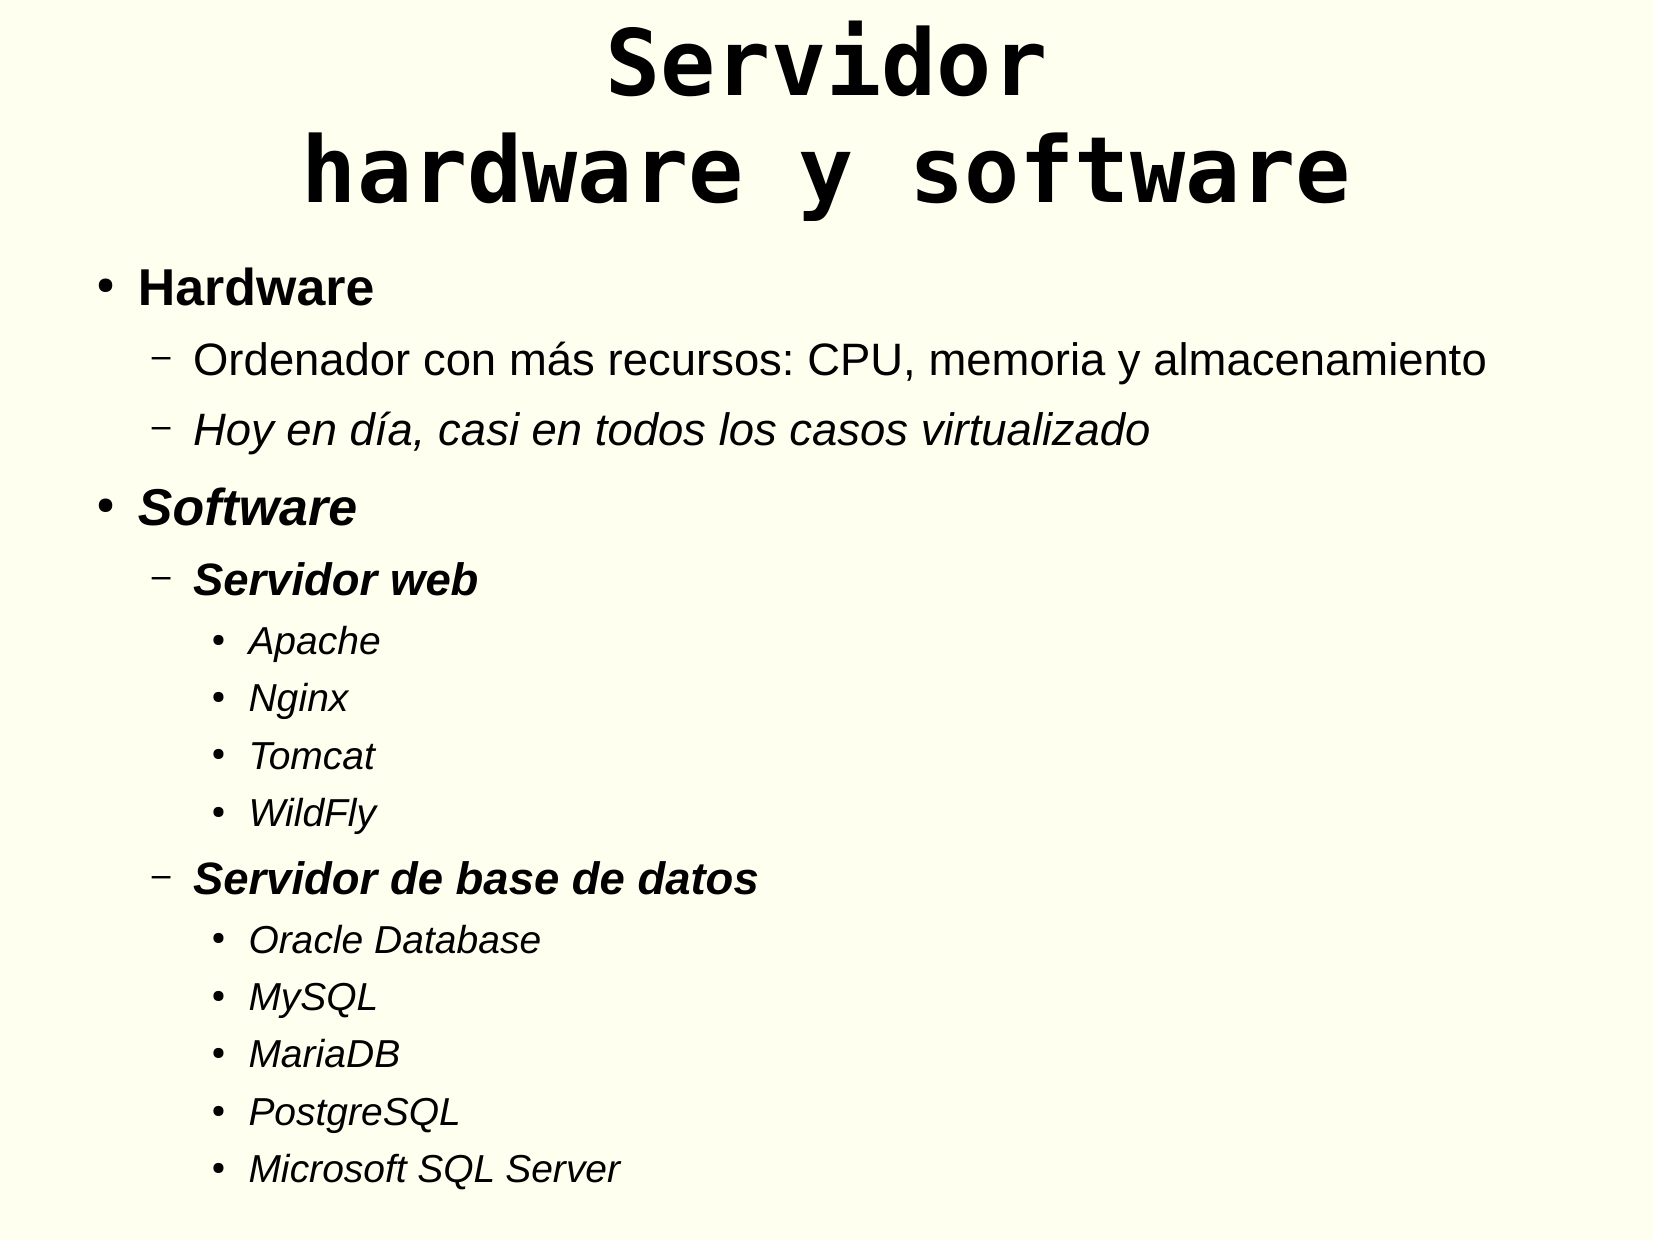

# Servidor hardware y software
Hardware
Ordenador con más recursos: CPU, memoria y almacenamiento
Hoy en día, casi en todos los casos virtualizado
Software
Servidor web
Apache
Nginx
Tomcat
WildFly
Servidor de base de datos
Oracle Database
MySQL
MariaDB
PostgreSQL
Microsoft SQL Server